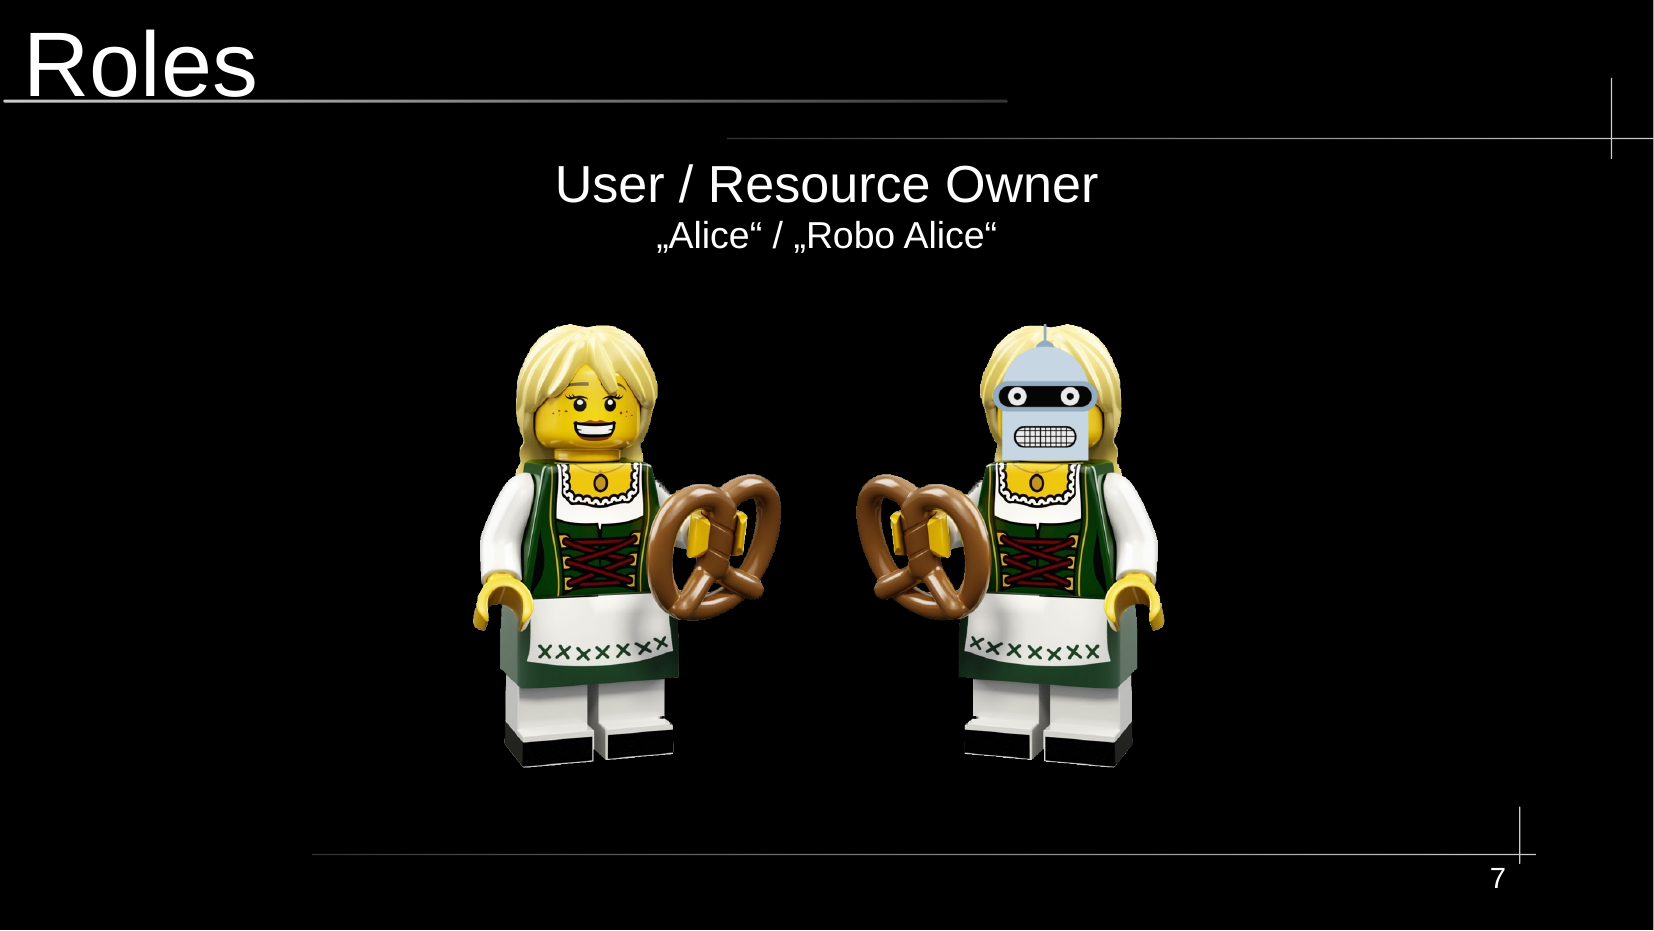

# Roles
User / Resource Owner
„Alice“ / „Robo Alice“
7